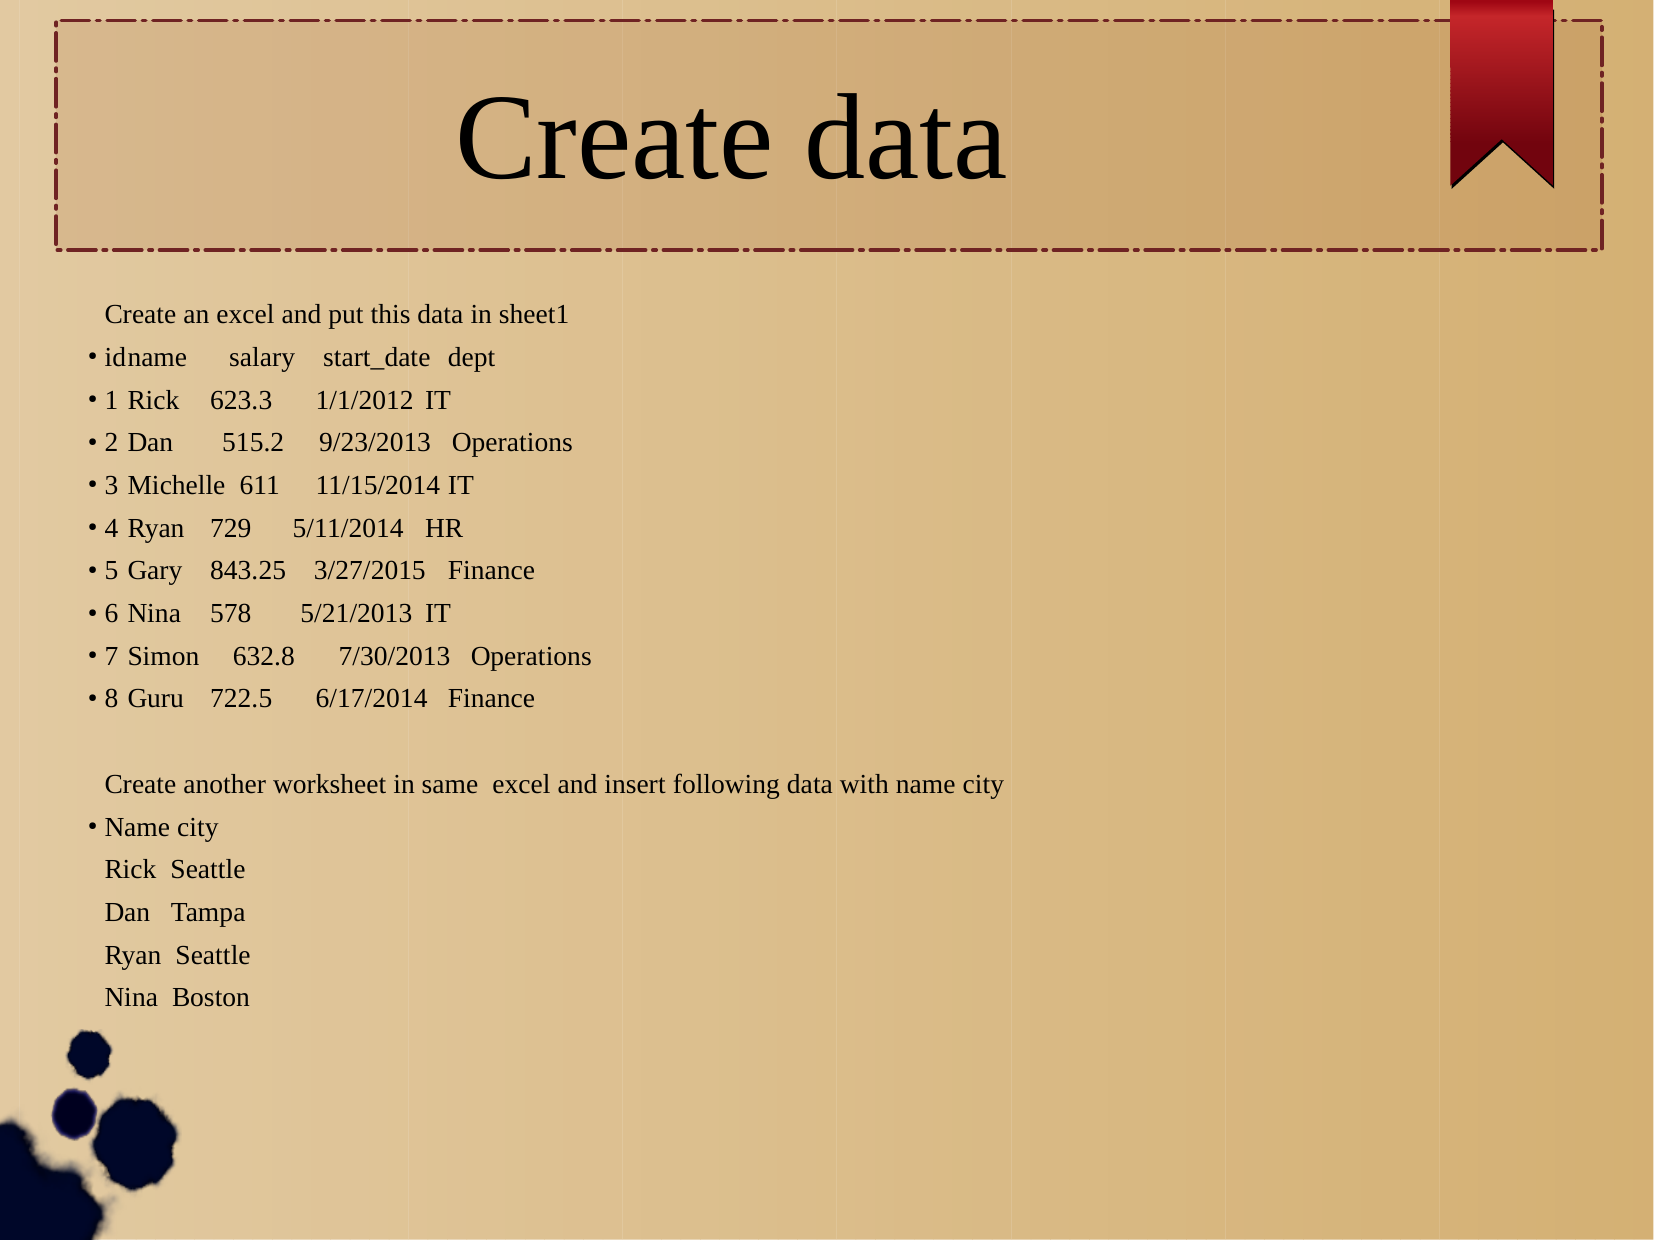

# Create data
Create an excel and put this data in sheet1
id	name salary start_date	dept
1	Rick	 623.3	 1/1/2012	IT
2	Dan 515.2 9/23/2013 Operations
3	Michelle 611	 11/15/2014	IT
4	Ryan	 729	 5/11/2014	HR
5	Gary	 843.25 3/27/2015	Finance
6	Nina	 578 5/21/2013	IT
7	Simon	 632.8	 7/30/2013	Operations
8	Guru	 722.5	 6/17/2014	Finance
Create another worksheet in same excel and insert following data with name city
Name city
Rick Seattle
Dan Tampa
Ryan Seattle
Nina Boston